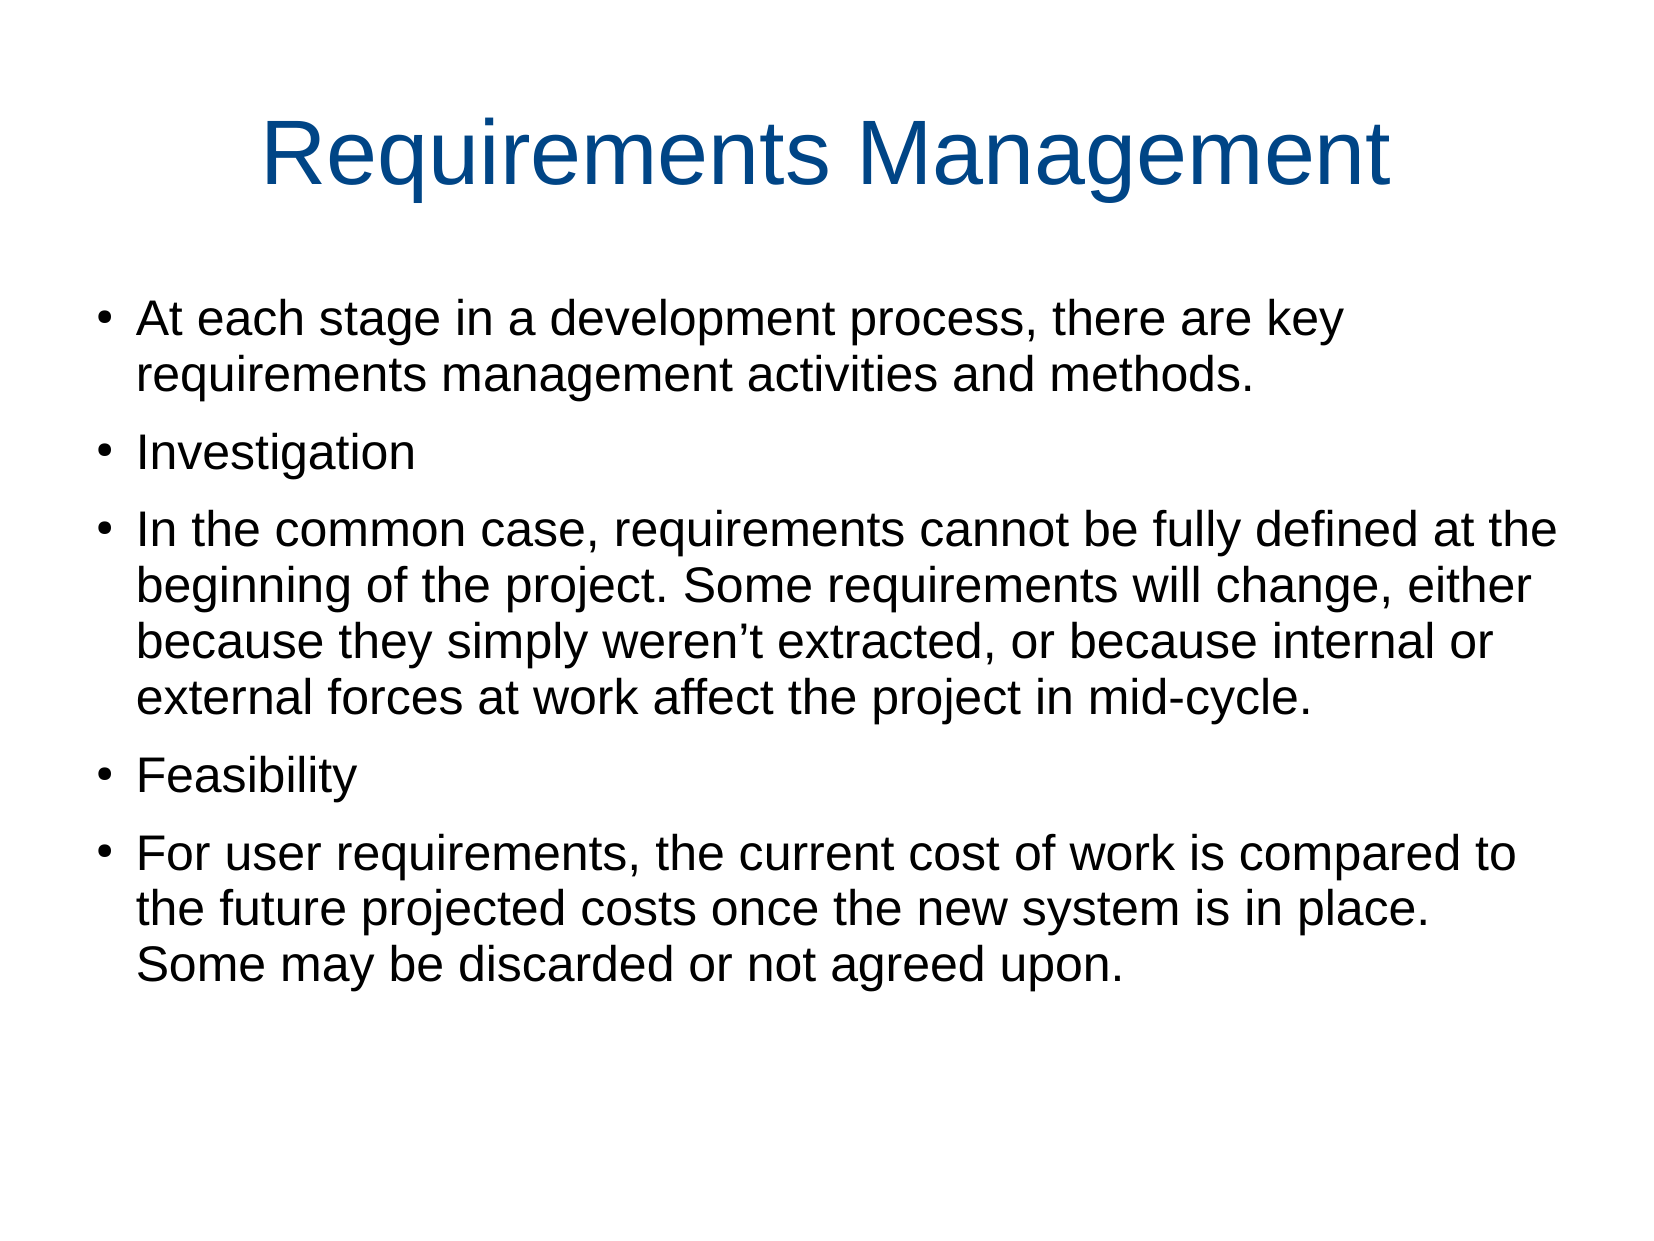

# Requirements Management
At each stage in a development process, there are key requirements management activities and methods.
Investigation
In the common case, requirements cannot be fully defined at the beginning of the project. Some requirements will change, either because they simply weren’t extracted, or because internal or external forces at work affect the project in mid-cycle.
Feasibility
For user requirements, the current cost of work is compared to the future projected costs once the new system is in place. Some may be discarded or not agreed upon.